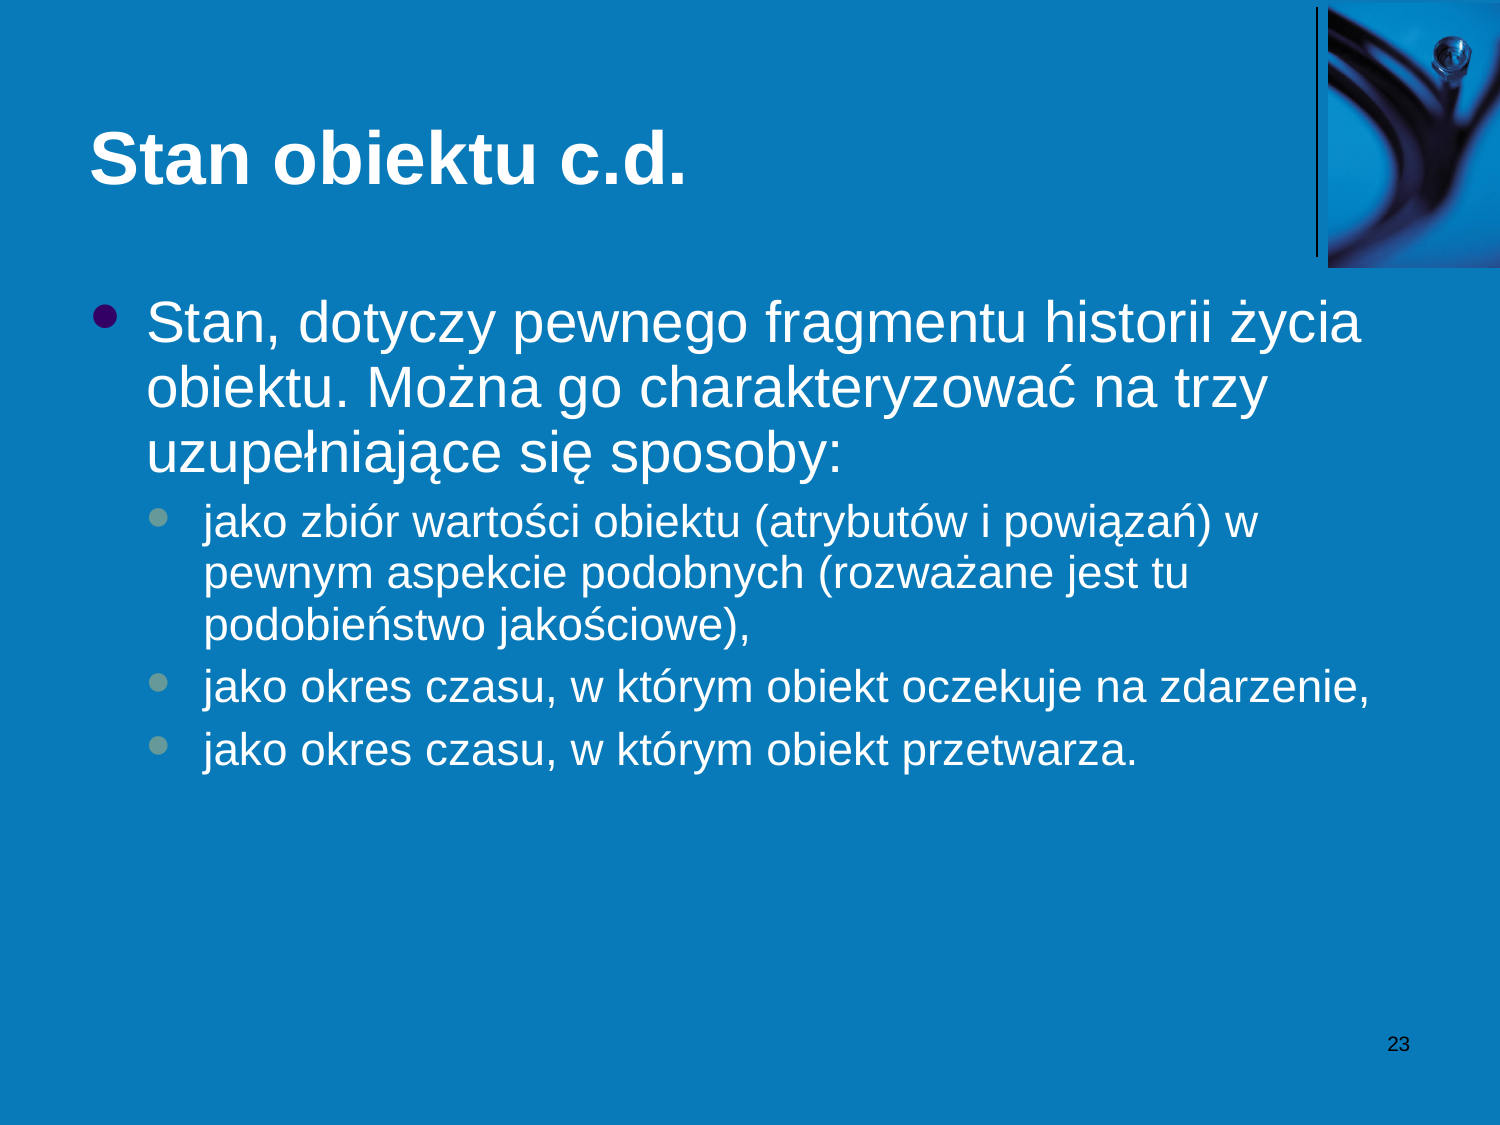

# Stan obiektu c.d.
Stan, dotyczy pewnego fragmentu historii życia obiektu. Można go charakteryzować na trzy uzupełniające się sposoby:
jako zbiór wartości obiektu (atrybutów i powiązań) w pewnym aspekcie podobnych (rozważane jest tu podobieństwo jakościowe),
jako okres czasu, w którym obiekt oczekuje na zdarzenie,
jako okres czasu, w którym obiekt przetwarza.
23